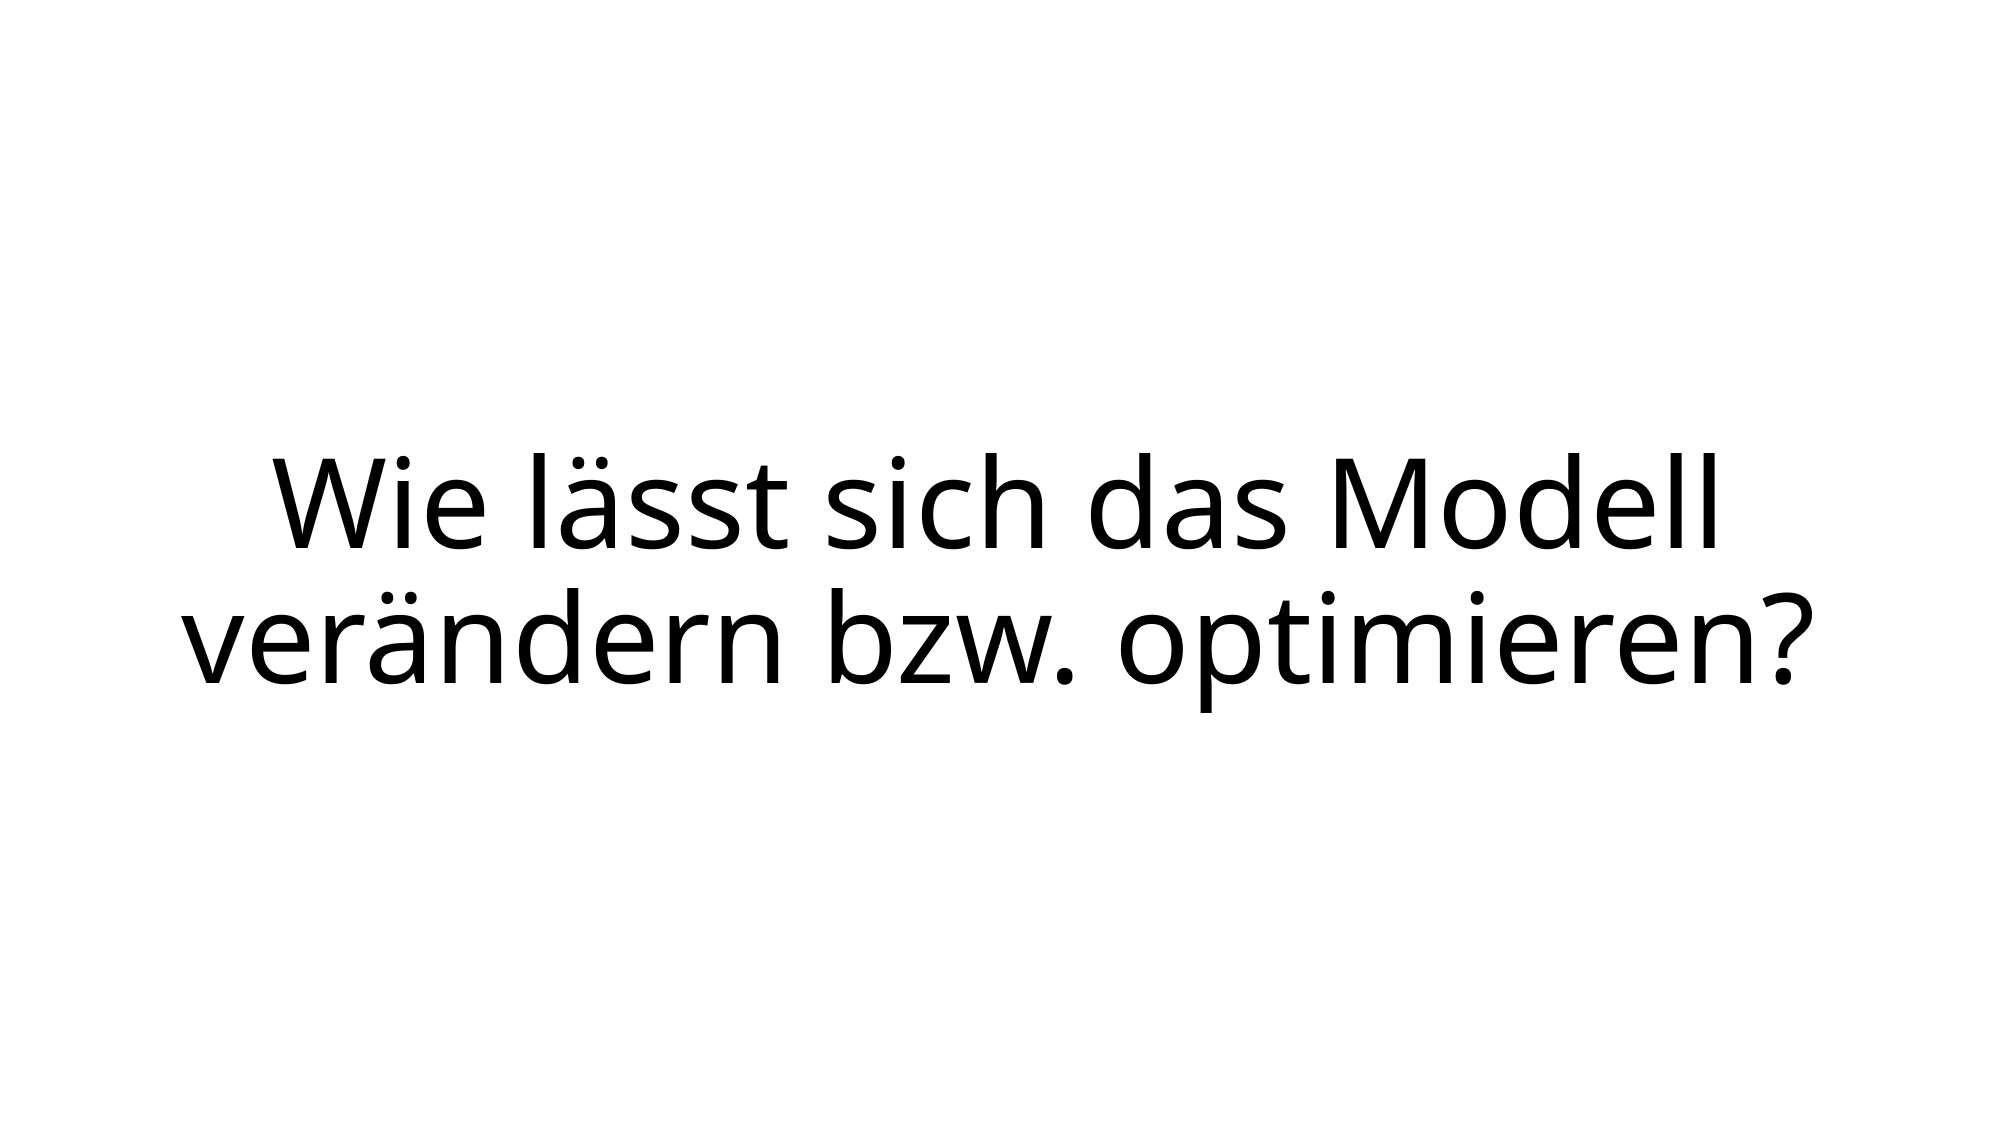

# Wie lässt sich das Modell verändern bzw. optimieren?